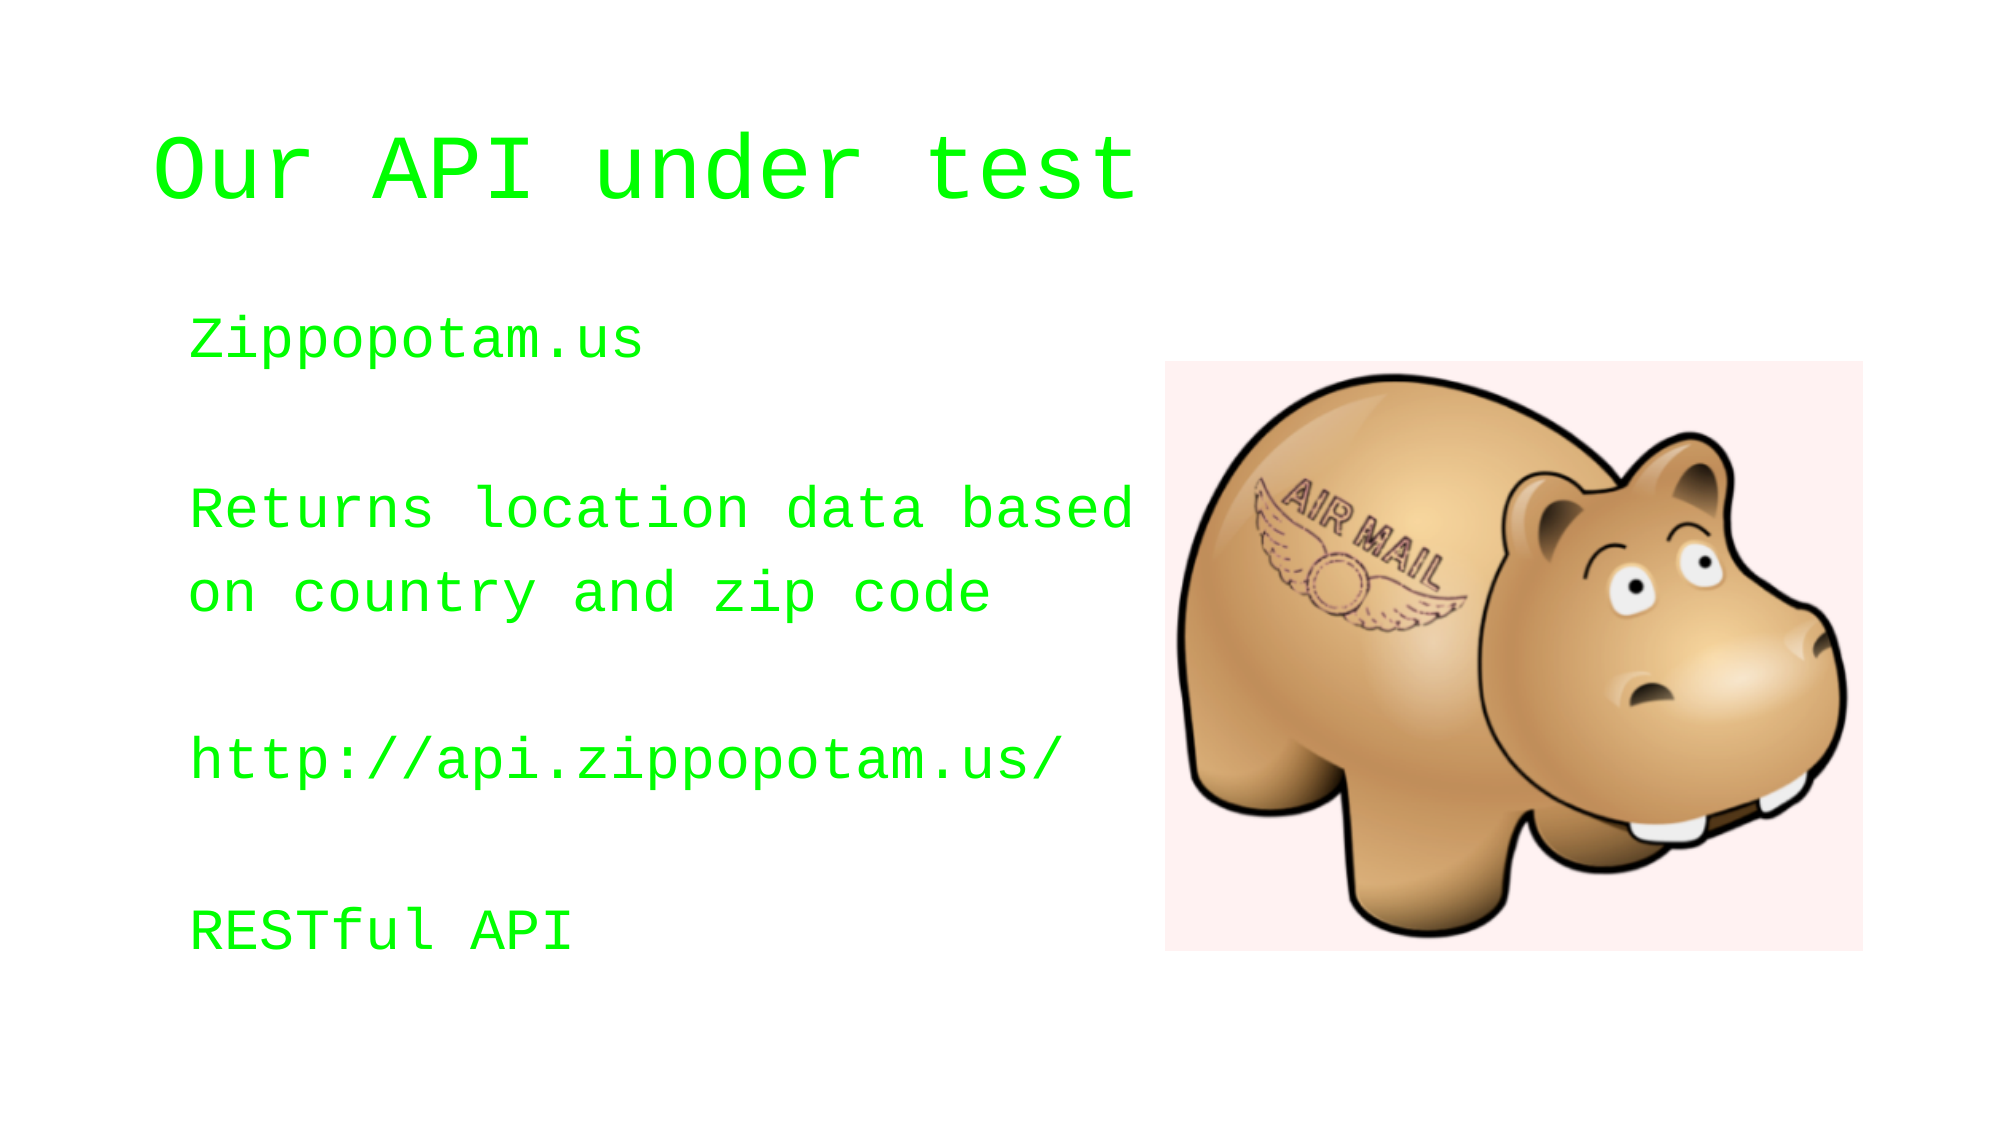

# Our API under test
Zippopotam.us
Returns location data based
 on country and zip code
http://api.zippopotam.us/
RESTful API